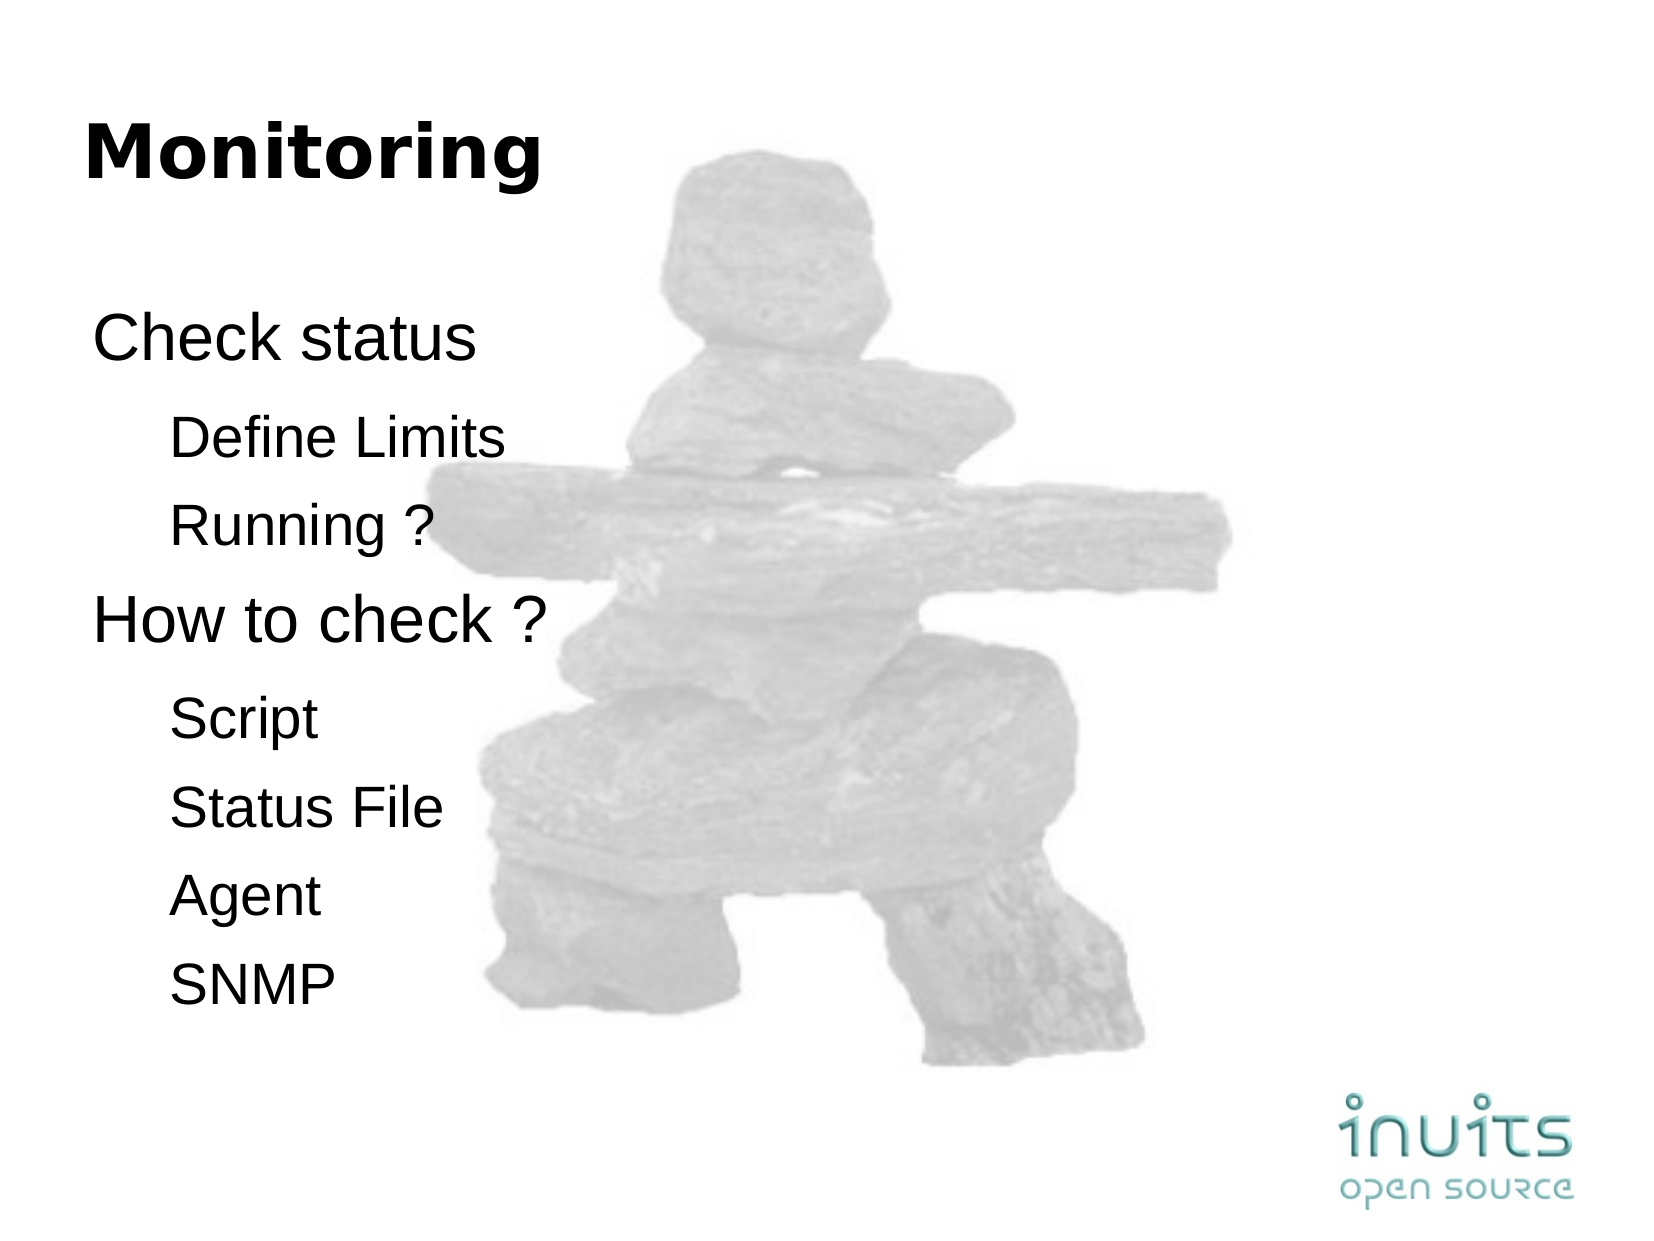

# Monitoring
Check status
Define Limits
Running ?
How to check ?
Script
Status File
Agent
SNMP
6